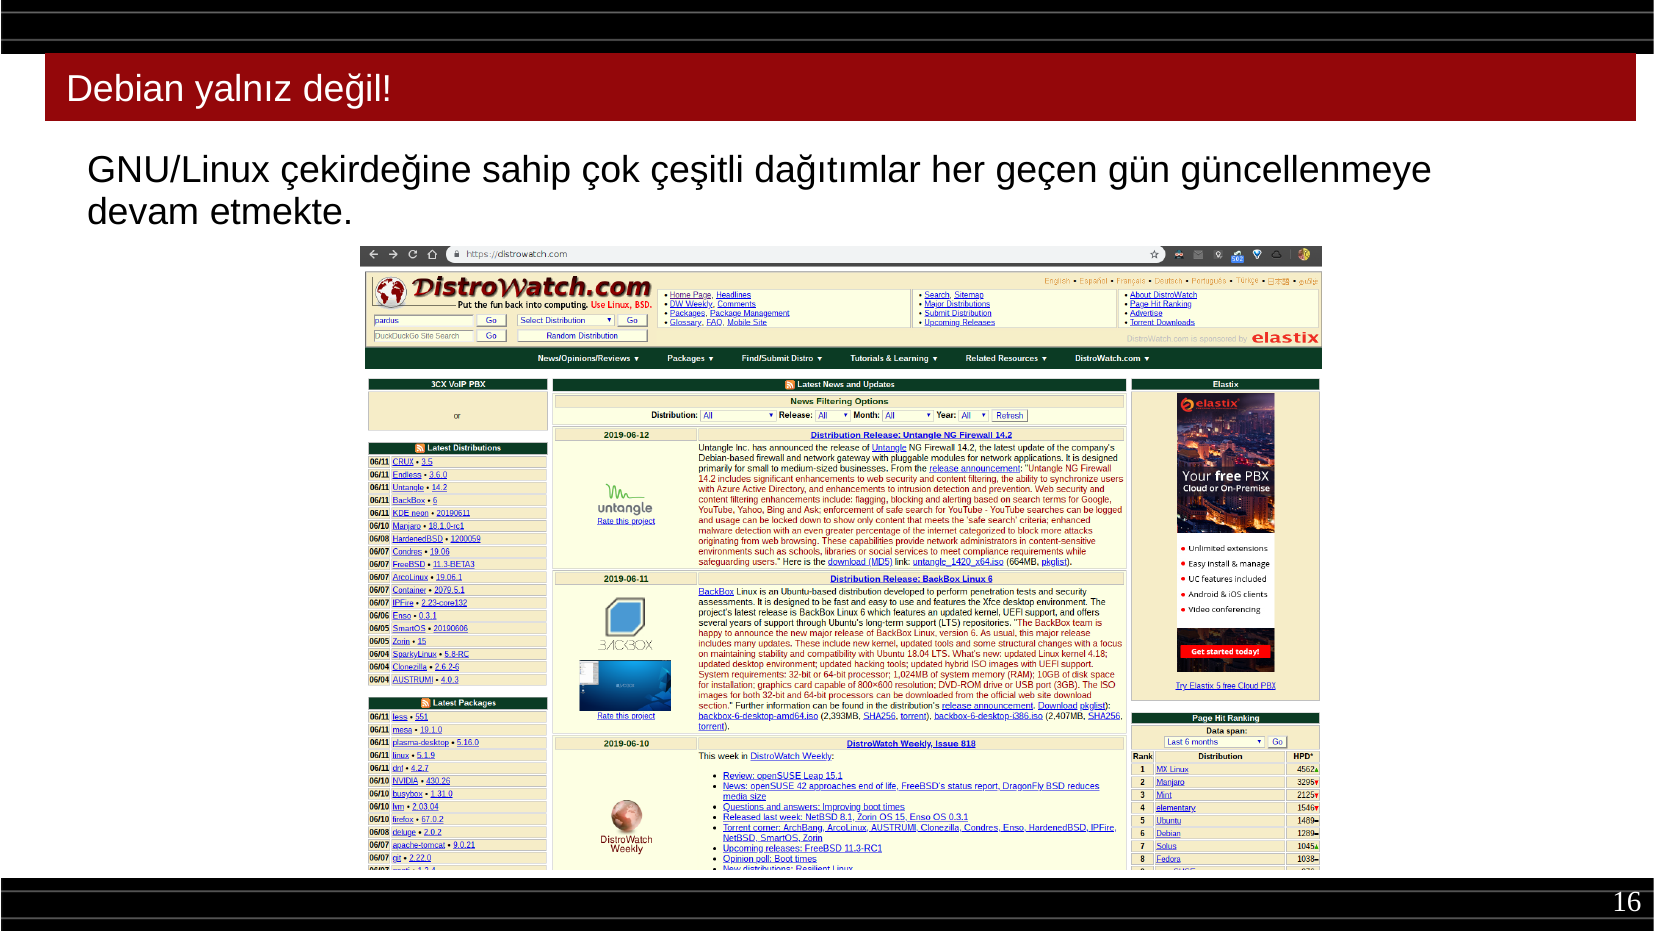

Debian yalnız değil!
GNU/Linux çekirdeğine sahip çok çeşitli dağıtımlar her geçen gün güncellenmeye devam etmekte.